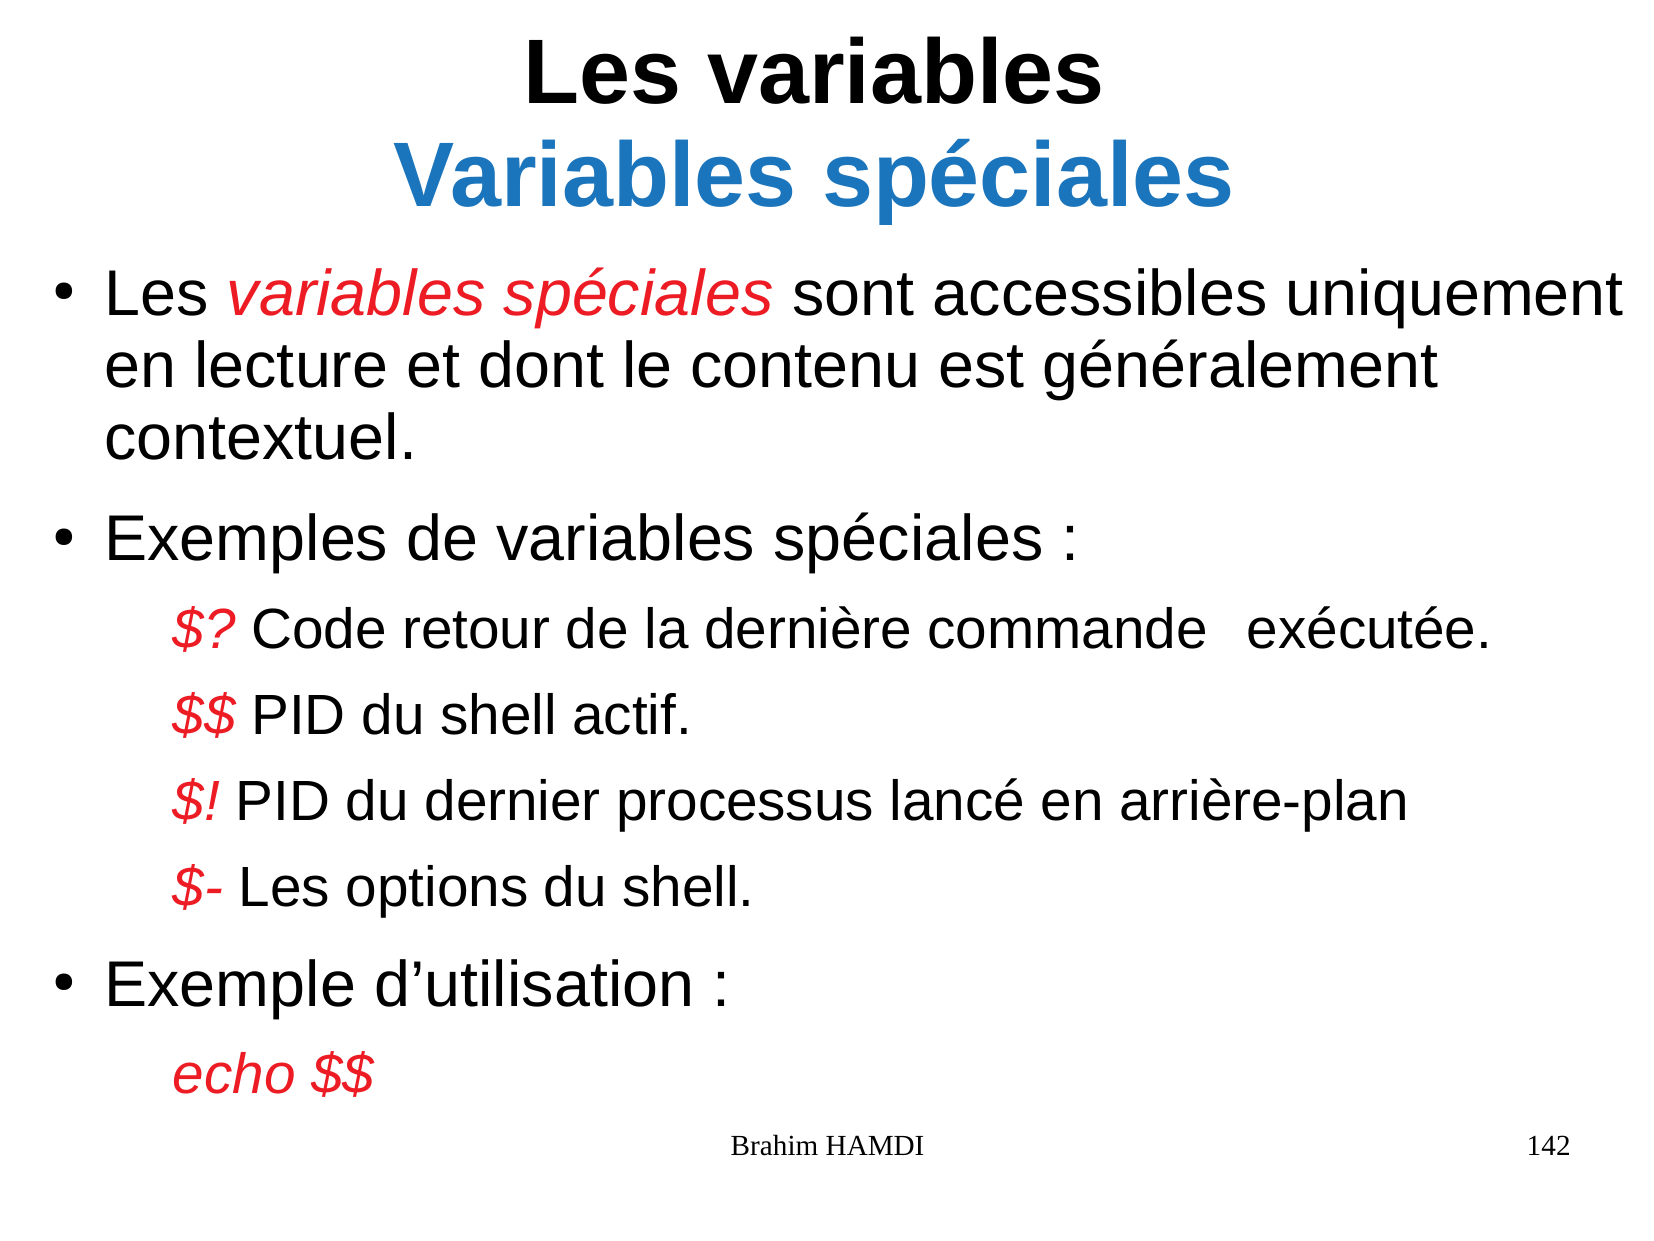

# Les variables Variables spéciales
Les variables spéciales sont accessibles uniquement en lecture et dont le contenu est généralement contextuel.
Exemples de variables spéciales :
$? Code retour de la dernière commande 	exécutée.
$$ PID du shell actif.
$! PID du dernier processus lancé en arrière-plan
$- Les options du shell.
Exemple d’utilisation :
echo $$
Brahim HAMDI
142